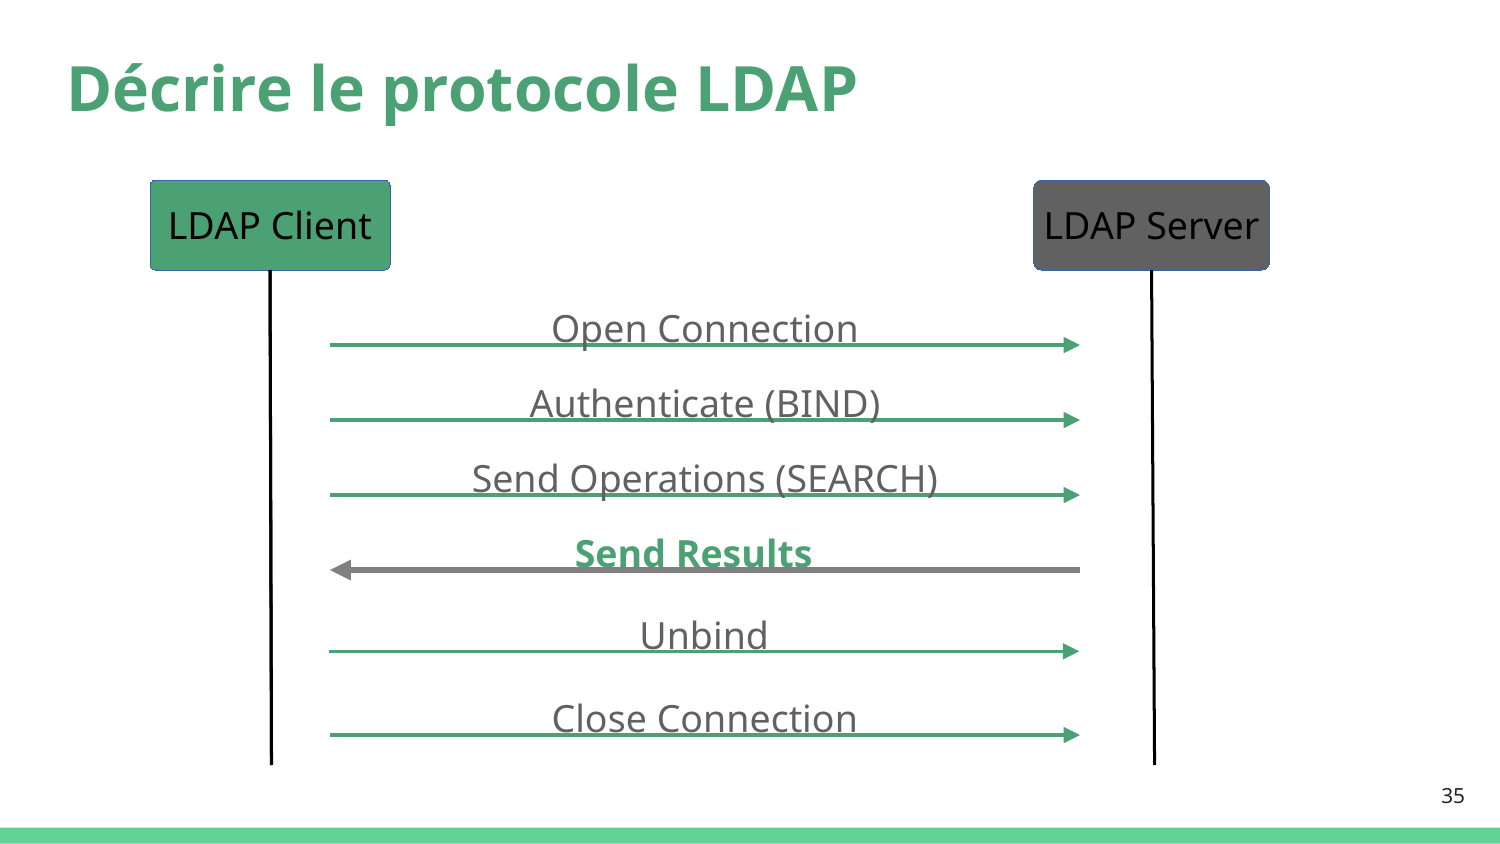

# Décrire le protocole LDAP
LDAP Client
LDAP Server
Open Connection
Authenticate (BIND)
Send Operations (SEARCH)
Send Results
Unbind
Close Connection